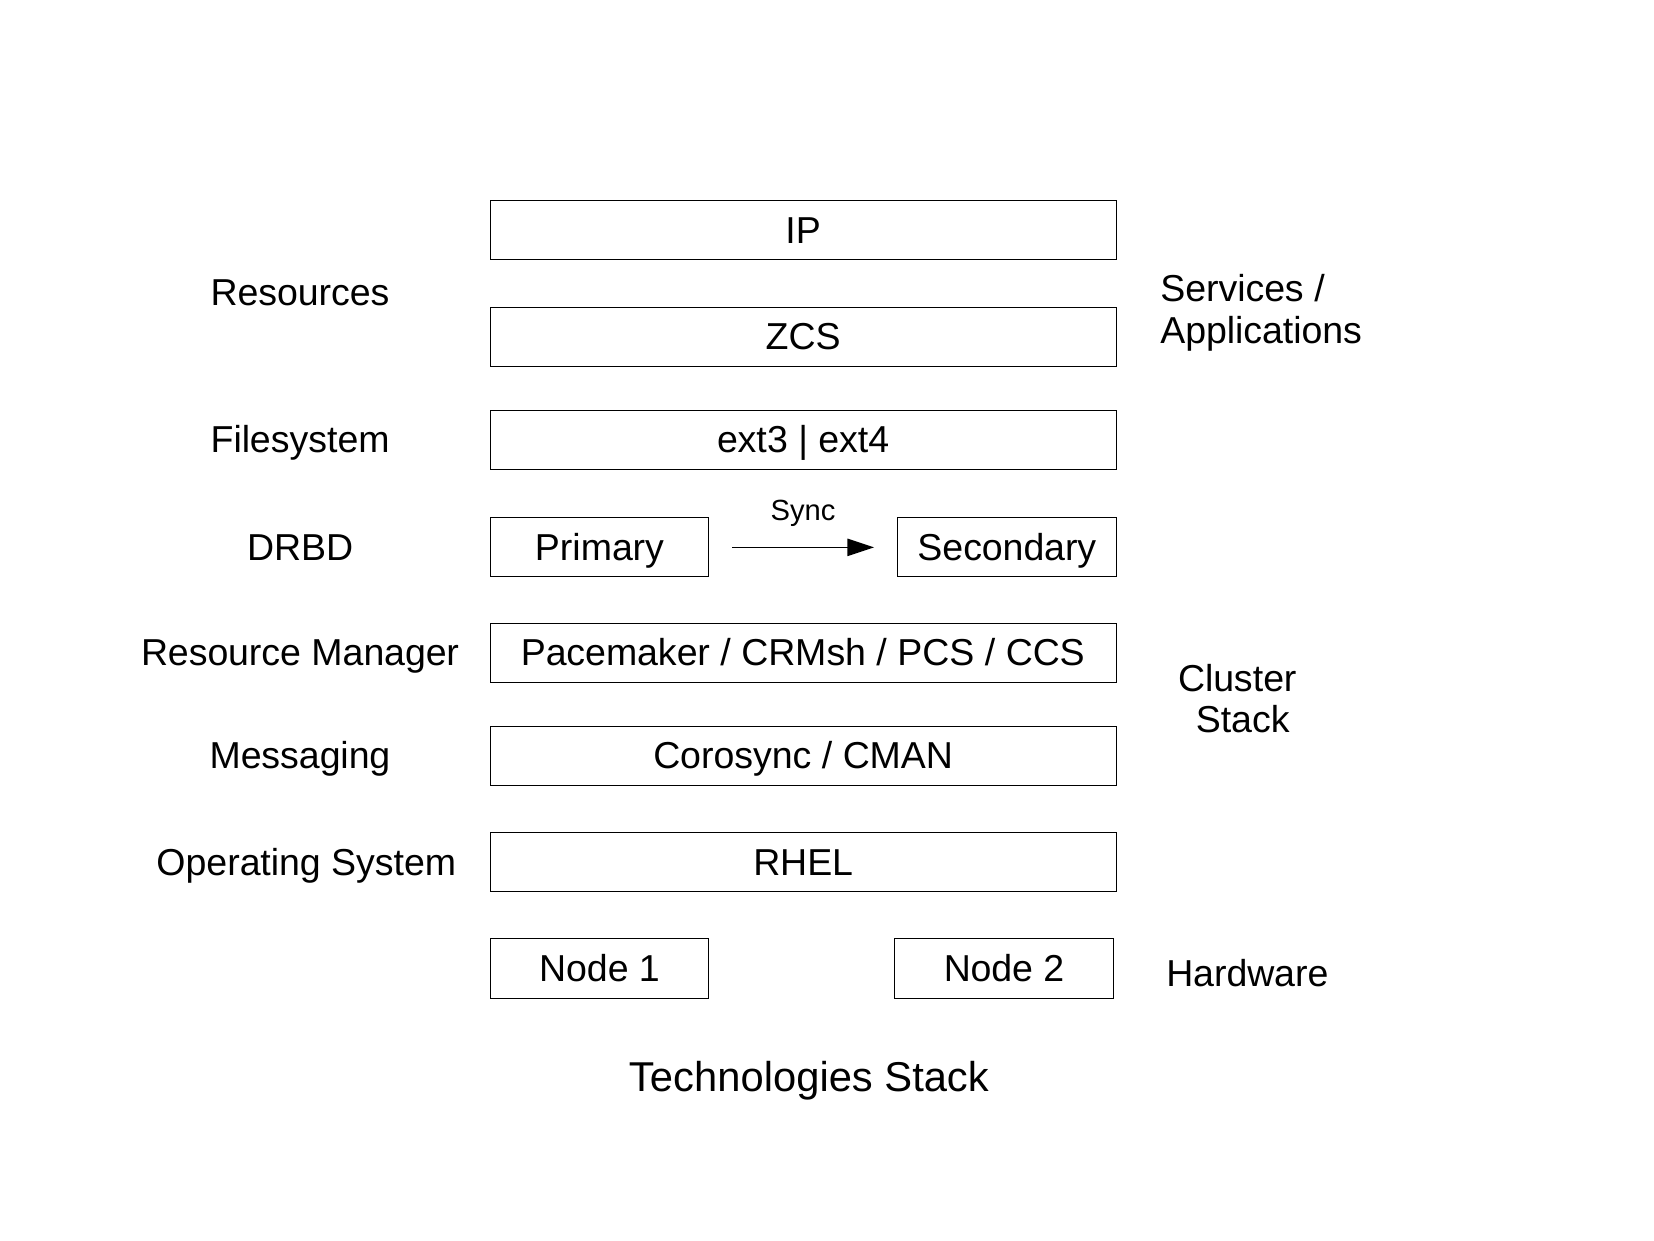

IP
Services /
Applications
Resources
ZCS
ext3 | ext4
Filesystem
Sync
Primary
Secondary
DRBD
Pacemaker / CRMsh / PCS / CCS
Resource Manager
Cluster
Stack
Corosync / CMAN
Messaging
RHEL
Operating System
Node 1
Node 2
Hardware
Technologies Stack